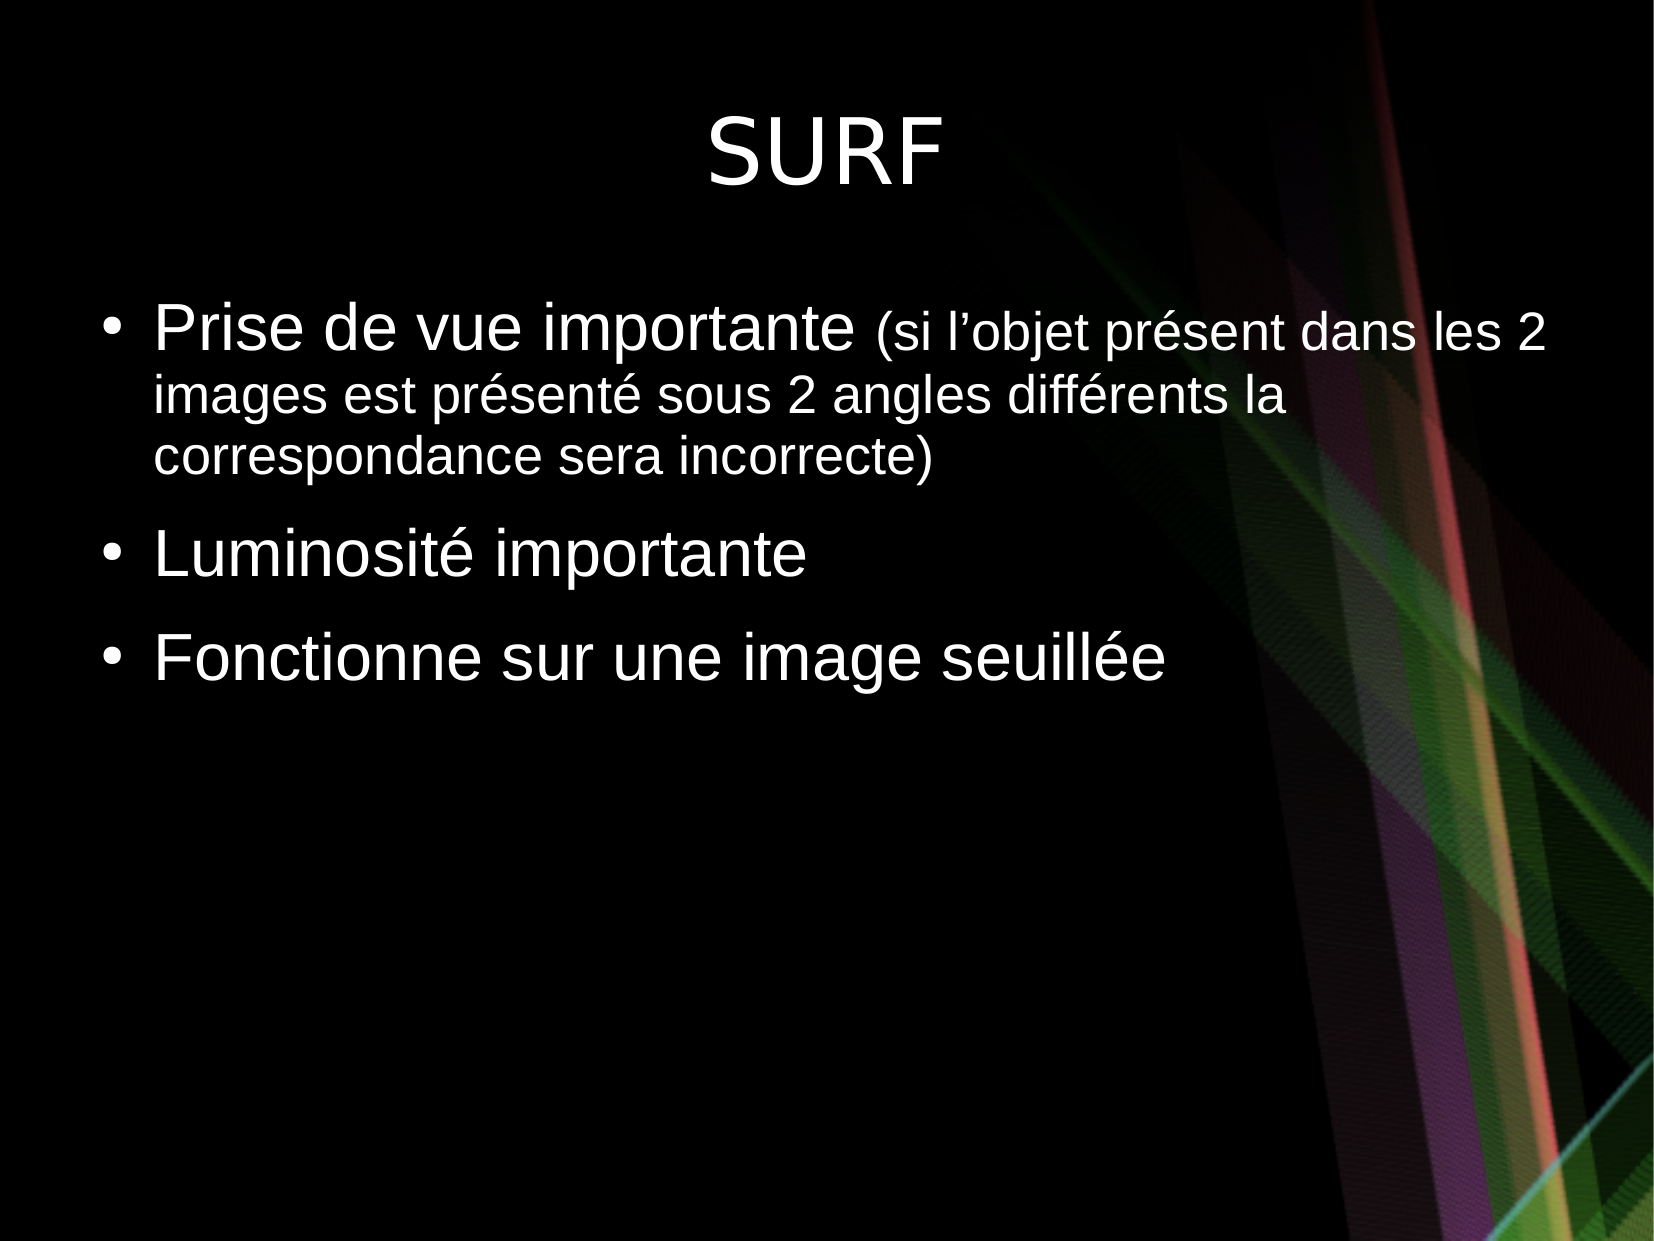

# SURF
Prise de vue importante (si l’objet présent dans les 2 images est présenté sous 2 angles différents la correspondance sera incorrecte)
Luminosité importante
Fonctionne sur une image seuillée